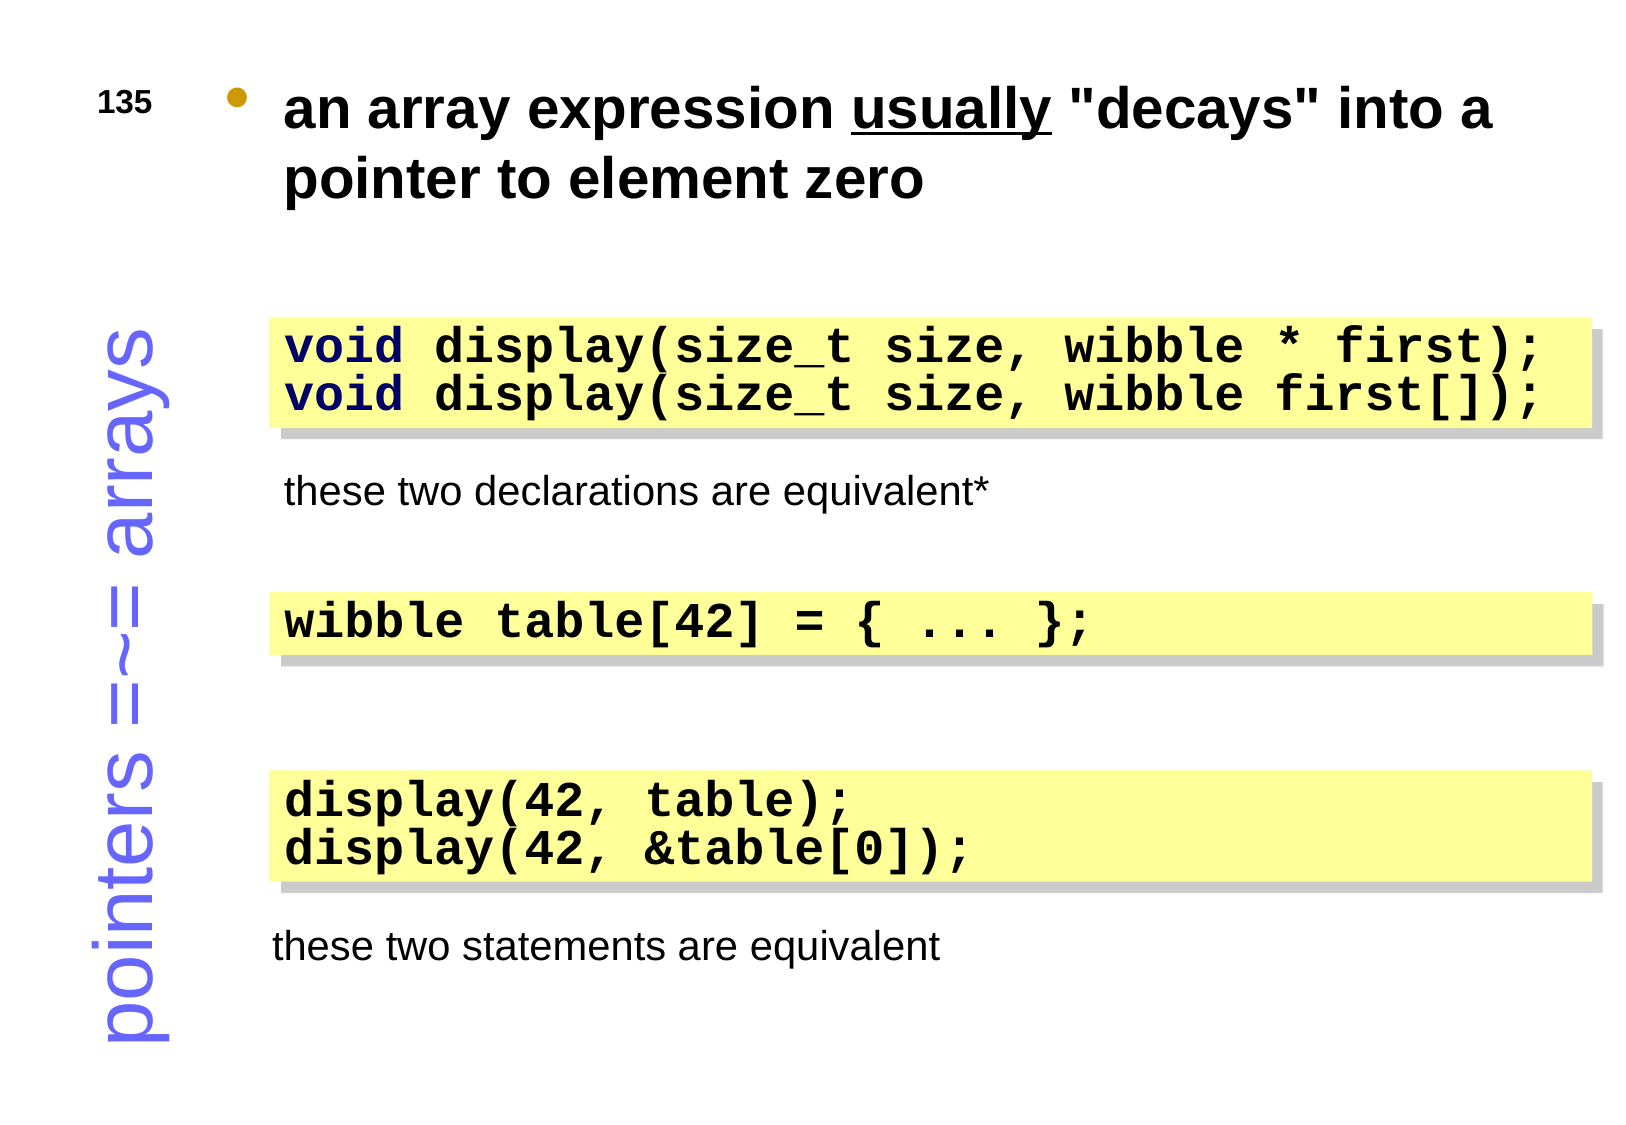

135
an array expression usually "decays" into a pointer to element zero
void display(size_t size, wibble * first);
void display(size_t size, wibble first[]);
these two declarations are equivalent*
# pointers =~= arrays
wibble table[42] = { ... };
display(42, table);
display(42, &table[0]);
these two statements are equivalent